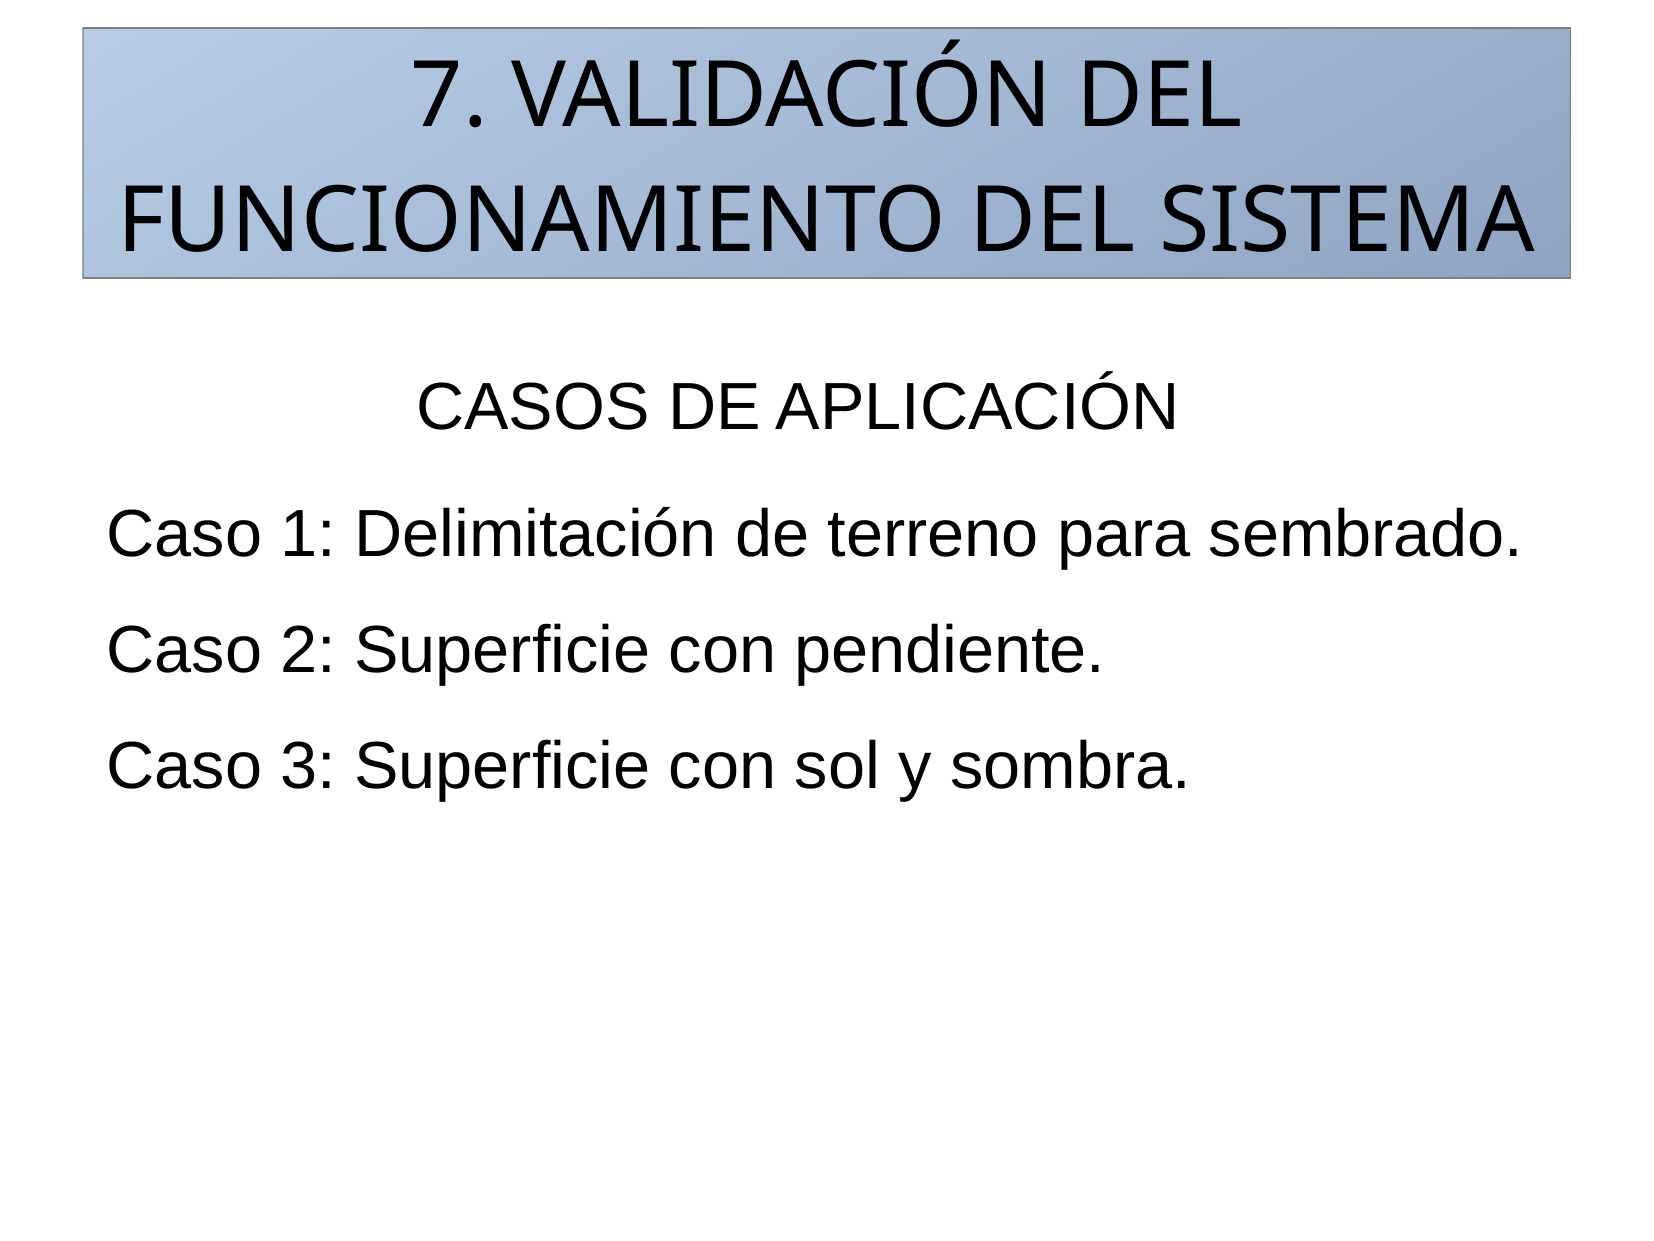

# 7. VALIDACIÓN DEL FUNCIONAMIENTO DEL SISTEMA
Caso 1: Delimitación de terreno para sembrado.
Caso 2: Superficie con pendiente.
Caso 3: Superficie con sol y sombra.
CASOS DE APLICACIÓN